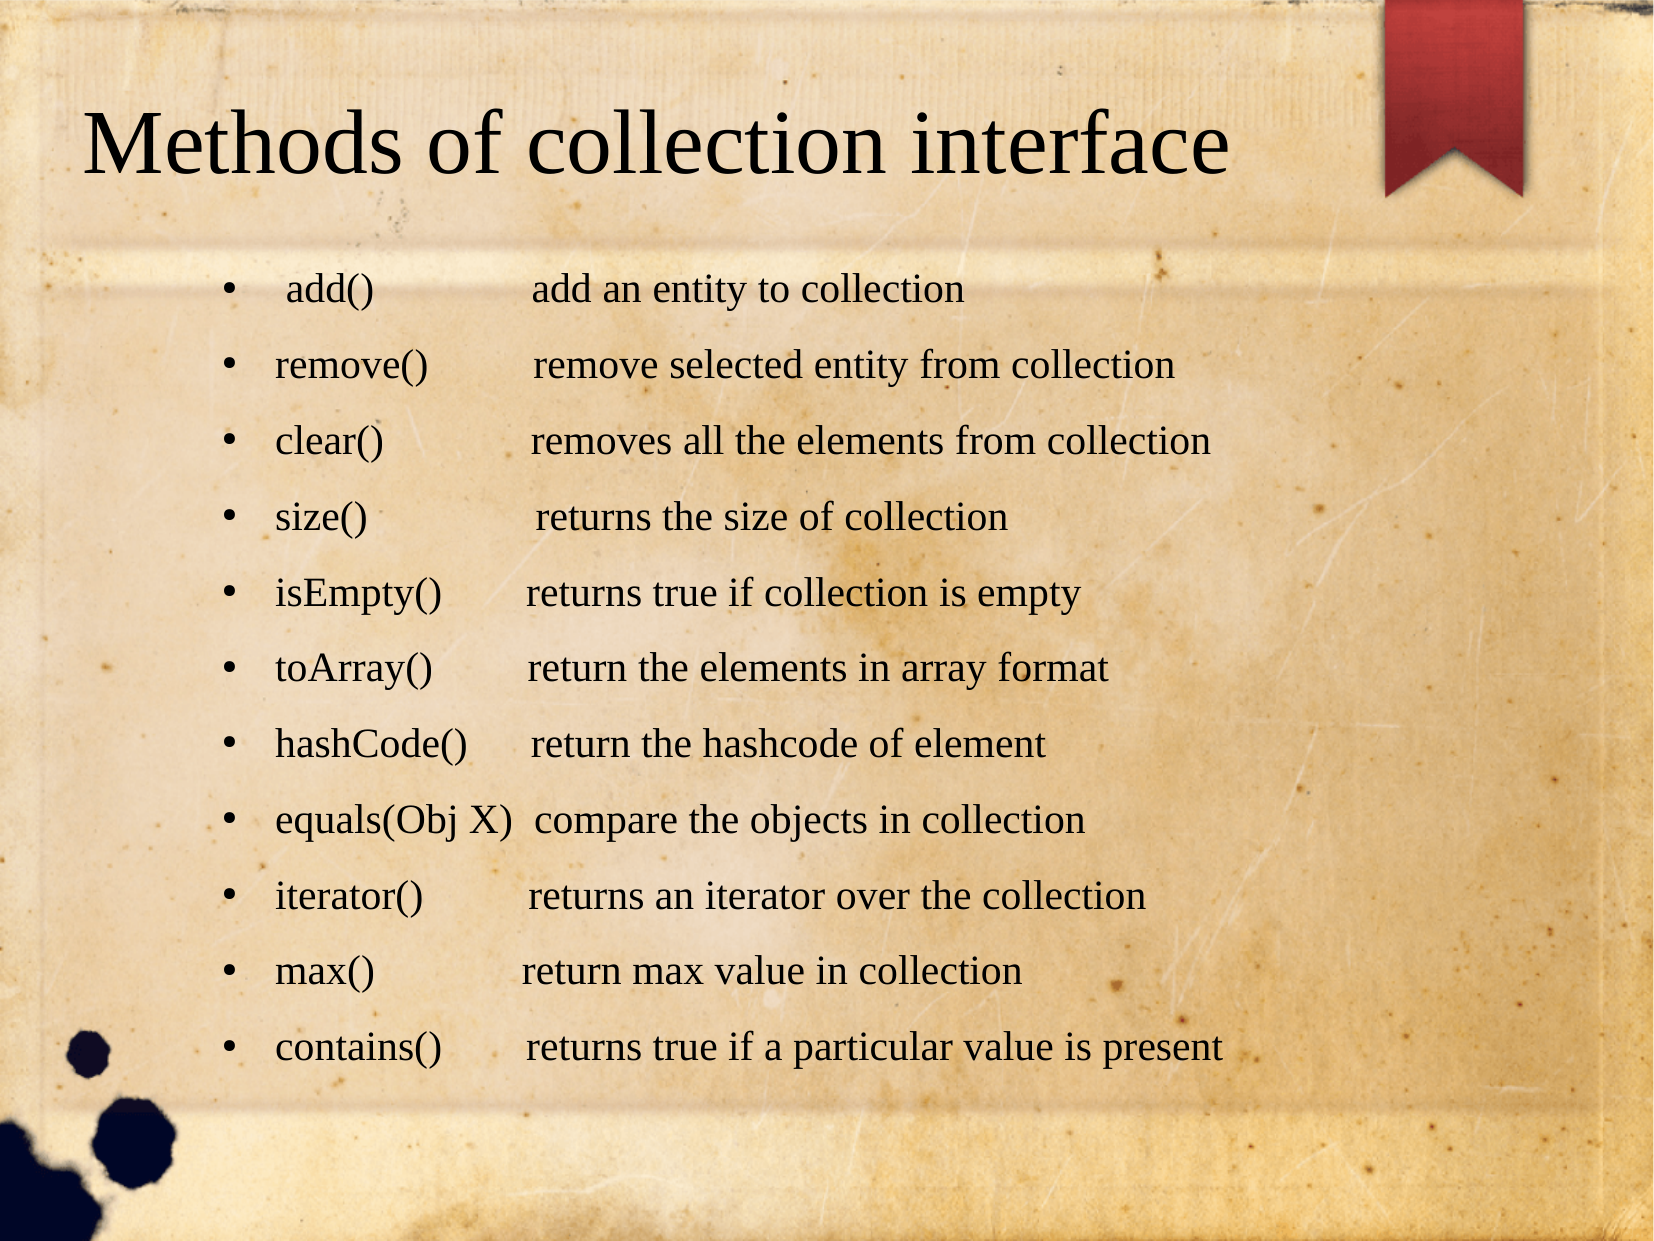

# Methods of collection interface
 add() add an entity to collection
remove() remove selected entity from collection
clear() removes all the elements from collection
size() returns the size of collection
isEmpty() returns true if collection is empty
toArray() return the elements in array format
hashCode() return the hashcode of element
equals(Obj X) compare the objects in collection
iterator() returns an iterator over the collection
max() return max value in collection
contains() returns true if a particular value is present